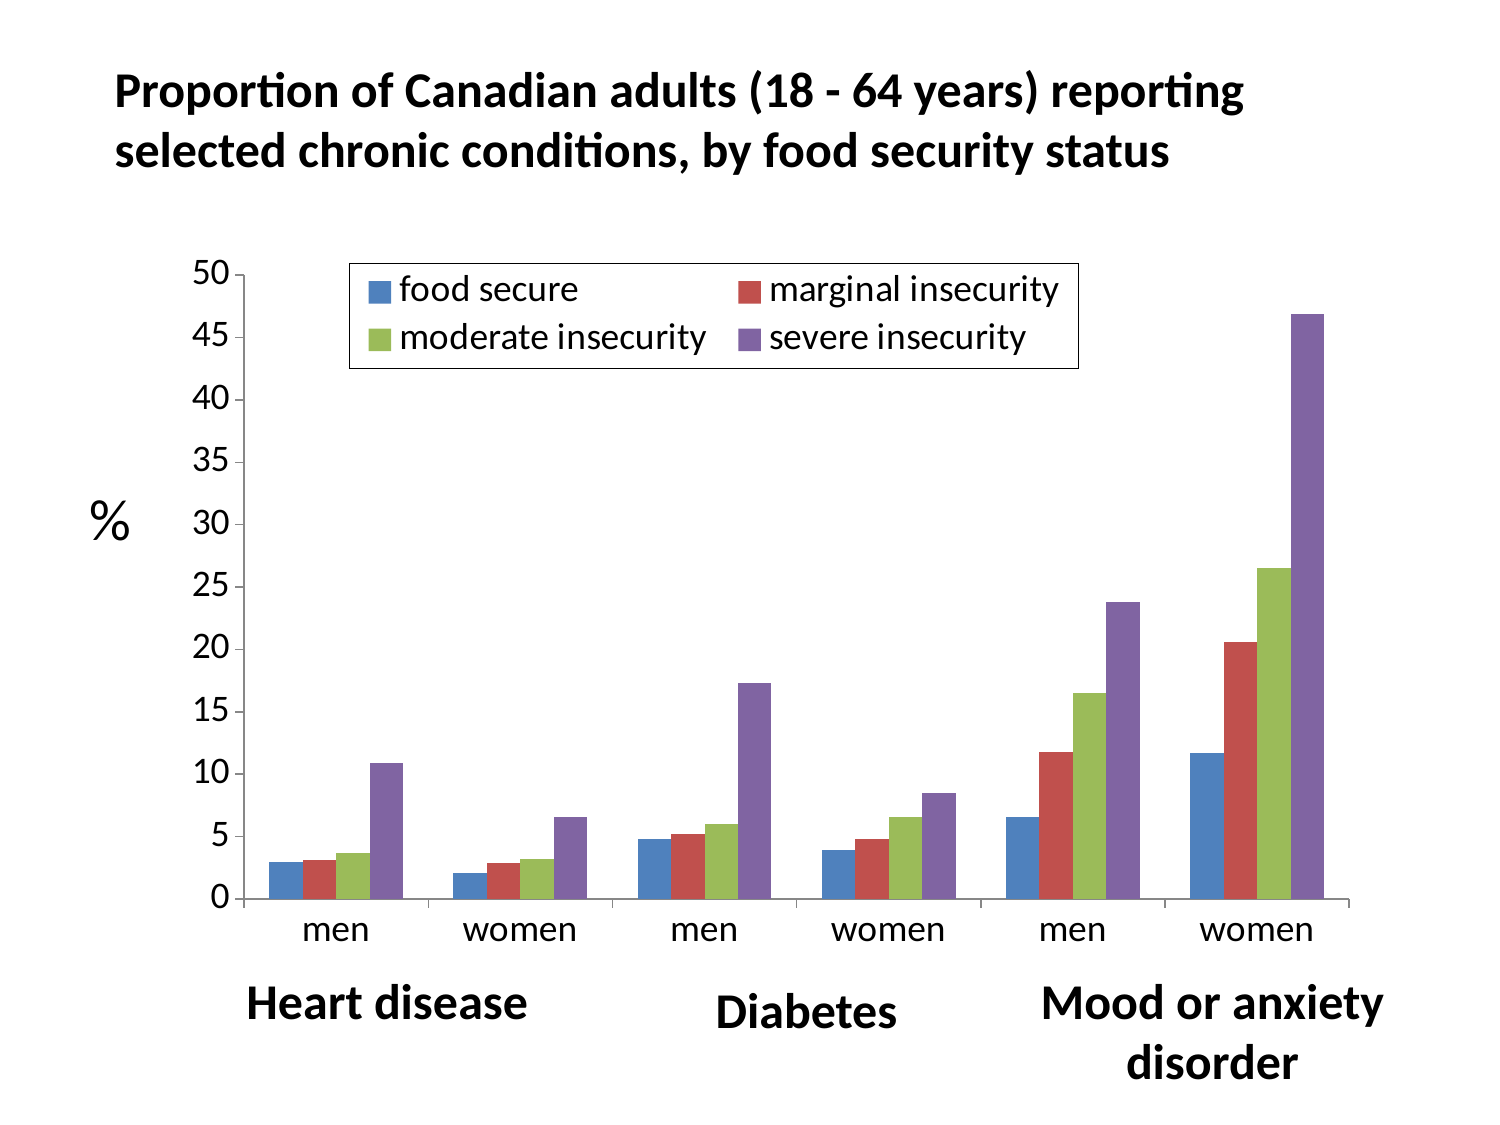

Proportion of Canadian adults (18 - 64 years) reporting selected chronic conditions, by food security status
### Chart
| Category | food secure | marginal insecurity | moderate insecurity | severe insecurity |
|---|---|---|---|---|
| men | 3.0 | 3.1 | 3.7 | 10.9 |
| women | 2.1 | 2.9 | 3.2 | 6.6 |
| men | 4.8 | 5.2 | 6.0 | 17.3 |
| women | 3.9 | 4.8 | 6.6 | 8.5 |
| men | 6.6 | 11.8 | 16.5 | 23.8 |
| women | 11.7 | 20.6 | 26.5 | 46.9 |%
Heart disease
 Diabetes
Mood or anxiety disorder